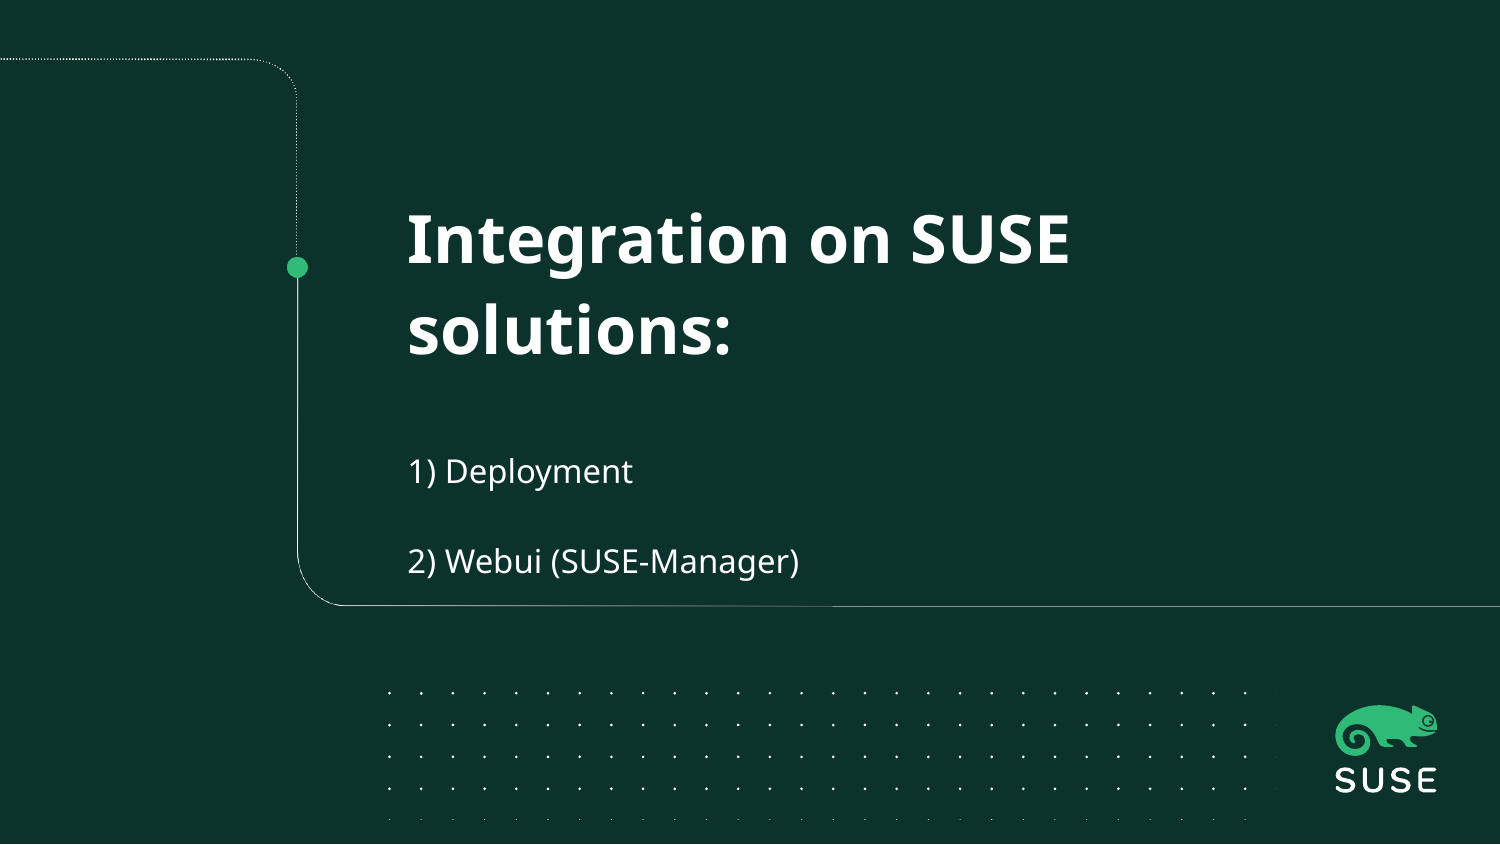

# Integration on SUSE solutions:
1) Deployment
2) Webui (SUSE-Manager)